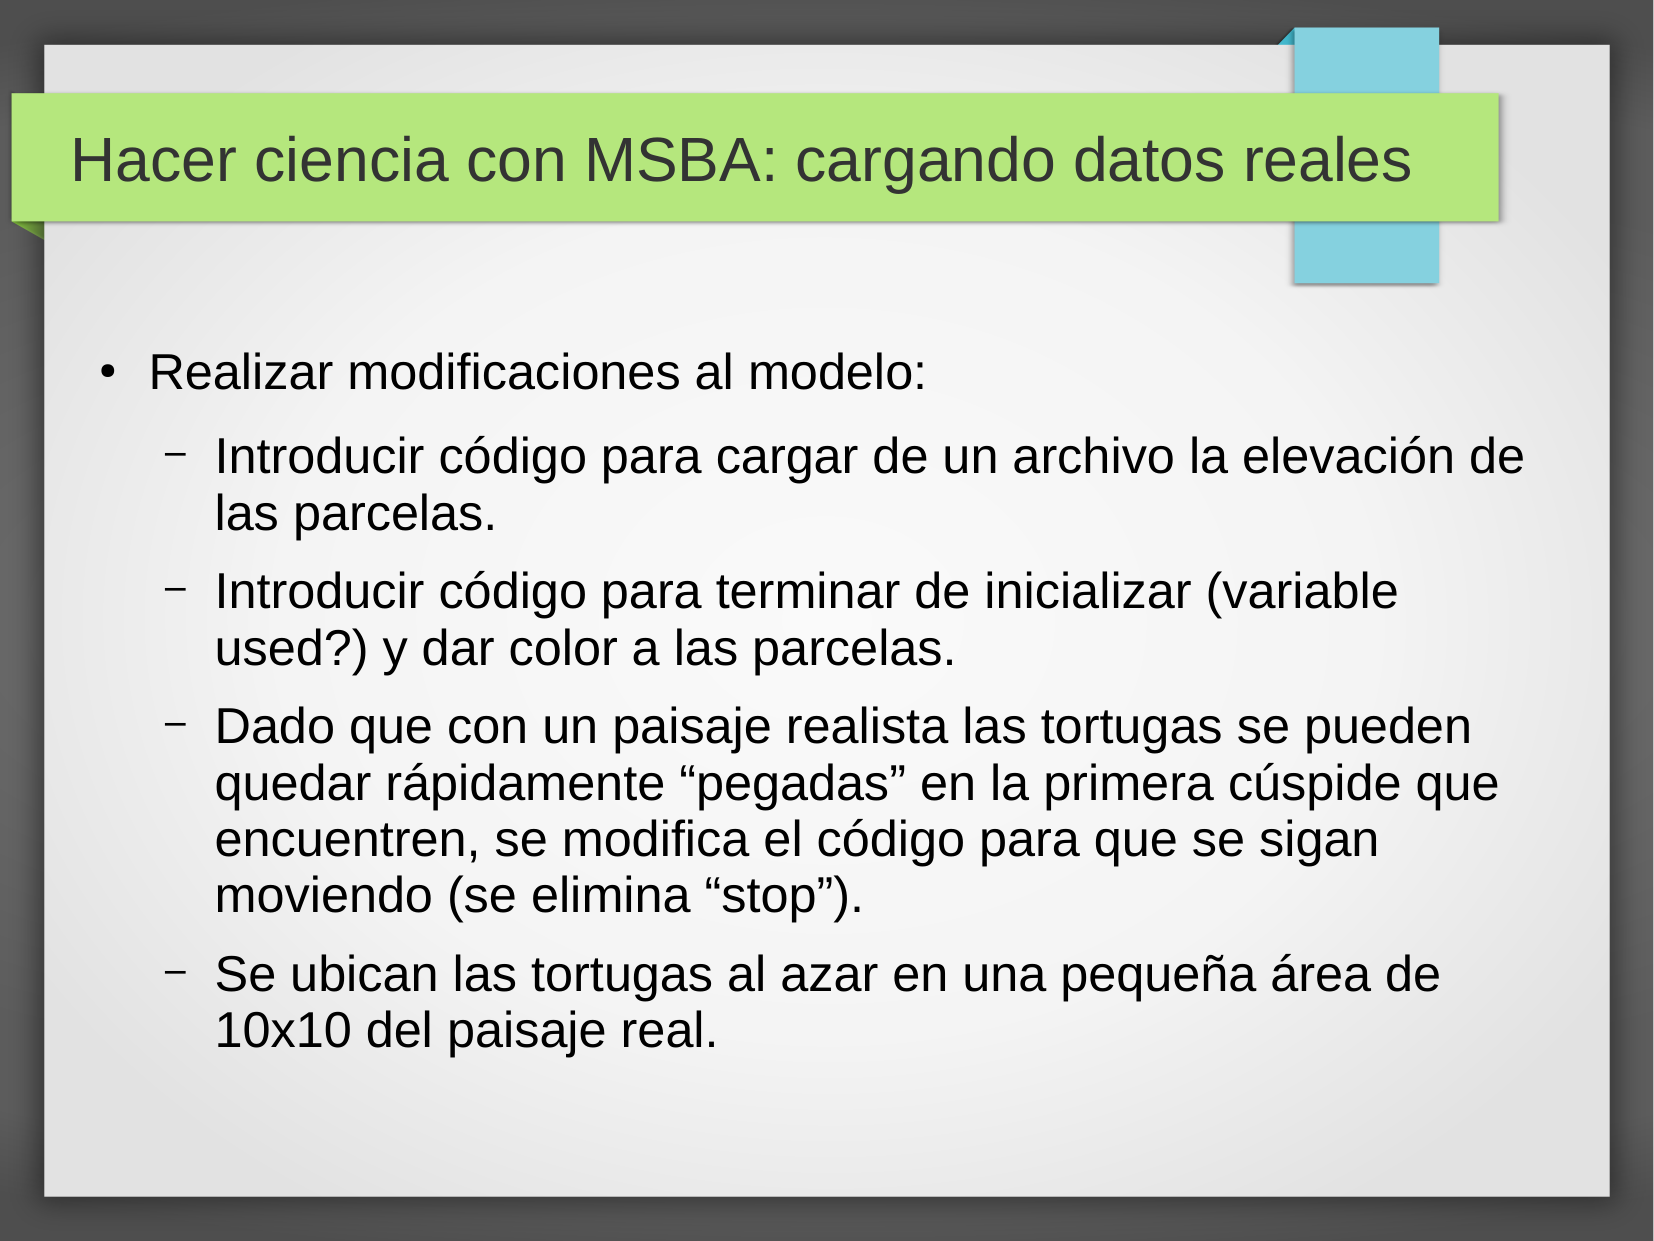

# Hacer ciencia con MSBA: cargando datos reales
Realizar modificaciones al modelo:
Introducir código para cargar de un archivo la elevación de las parcelas.
Introducir código para terminar de inicializar (variable used?) y dar color a las parcelas.
Dado que con un paisaje realista las tortugas se pueden quedar rápidamente “pegadas” en la primera cúspide que encuentren, se modifica el código para que se sigan moviendo (se elimina “stop”).
Se ubican las tortugas al azar en una pequeña área de 10x10 del paisaje real.